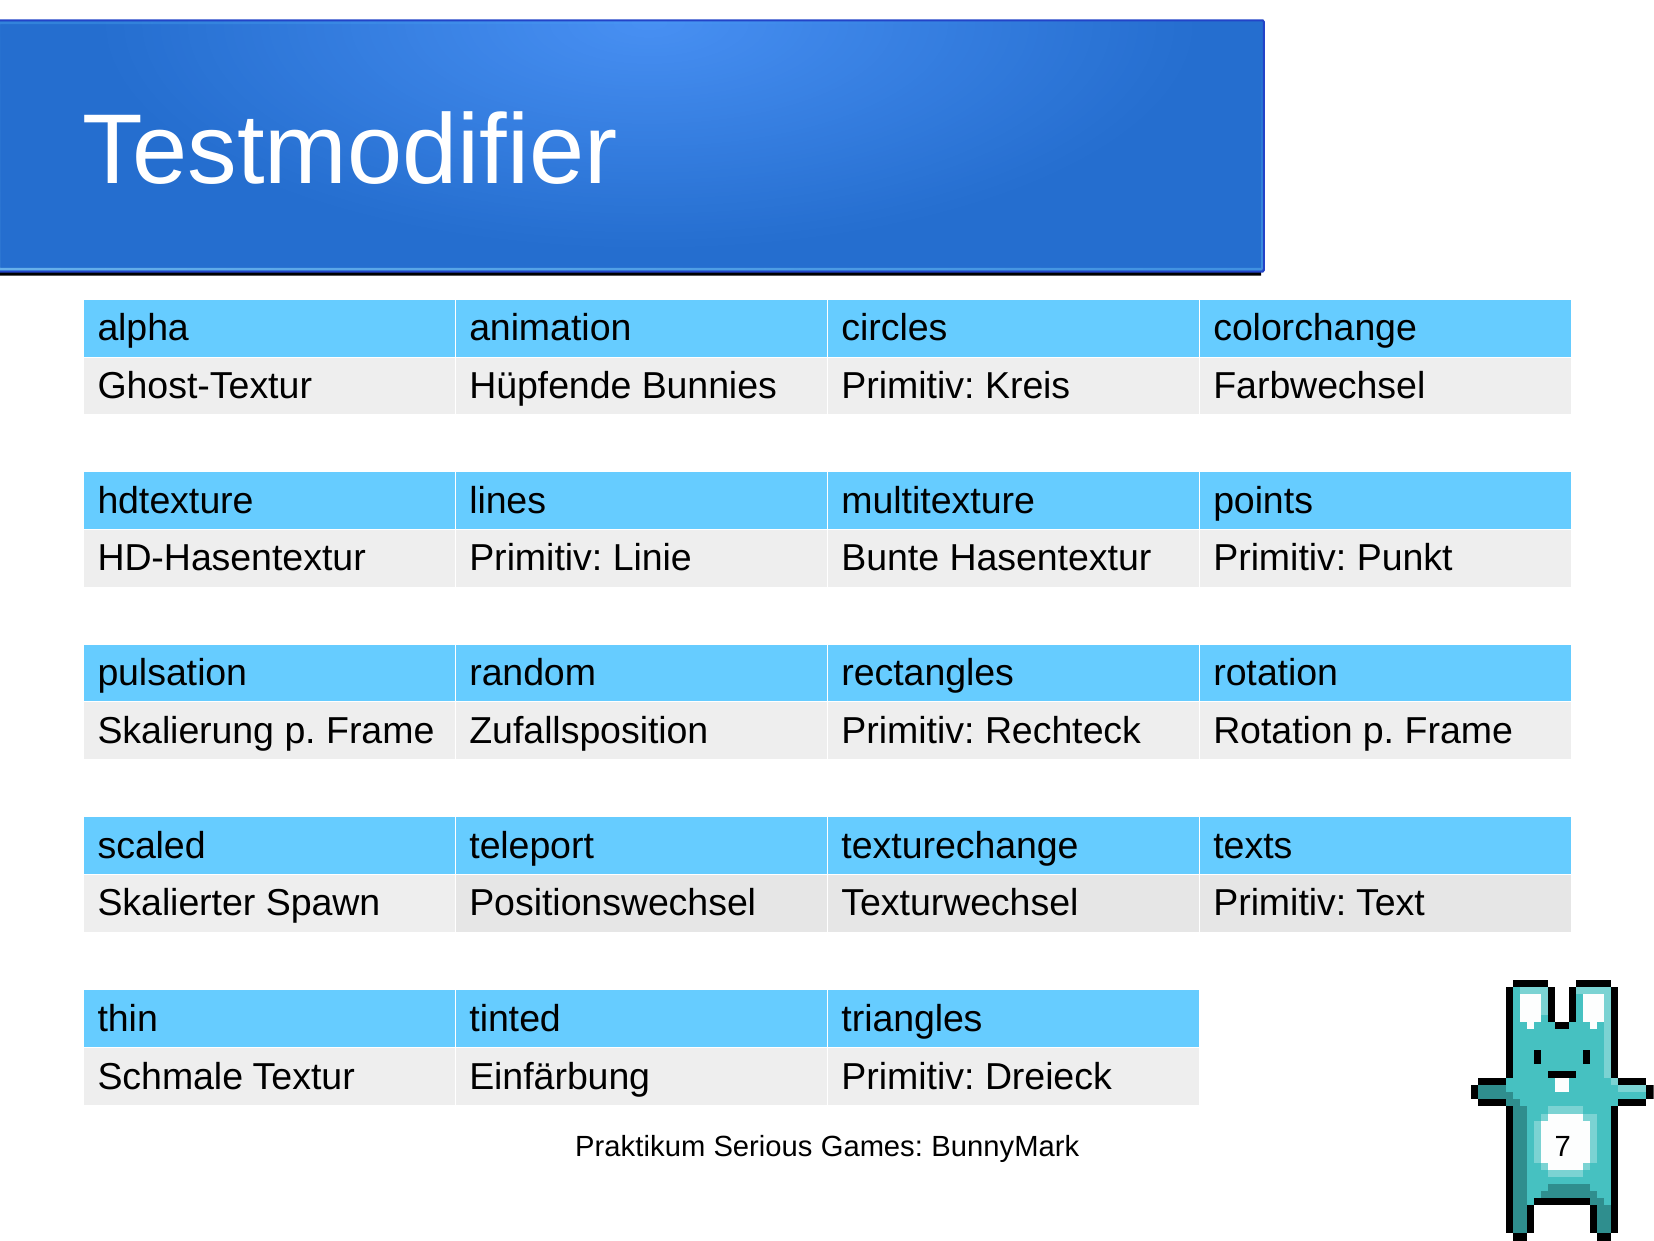

# Testmodifier
| alpha | animation | circles | colorchange |
| --- | --- | --- | --- |
| Ghost-Textur | Hüpfende Bunnies | Primitiv: Kreis | Farbwechsel |
| | | | |
| hdtexture | lines | multitexture | points |
| HD-Hasentextur | Primitiv: Linie | Bunte Hasentextur | Primitiv: Punkt |
| | | | |
| pulsation | random | rectangles | rotation |
| Skalierung p. Frame | Zufallsposition | Primitiv: Rechteck | Rotation p. Frame |
| | | | |
| scaled | teleport | texturechange | texts |
| Skalierter Spawn | Positionswechsel | Texturwechsel | Primitiv: Text |
| | | | |
| thin | tinted | triangles | |
| Schmale Textur | Einfärbung | Primitiv: Dreieck | |
Praktikum Serious Games: BunnyMark
7